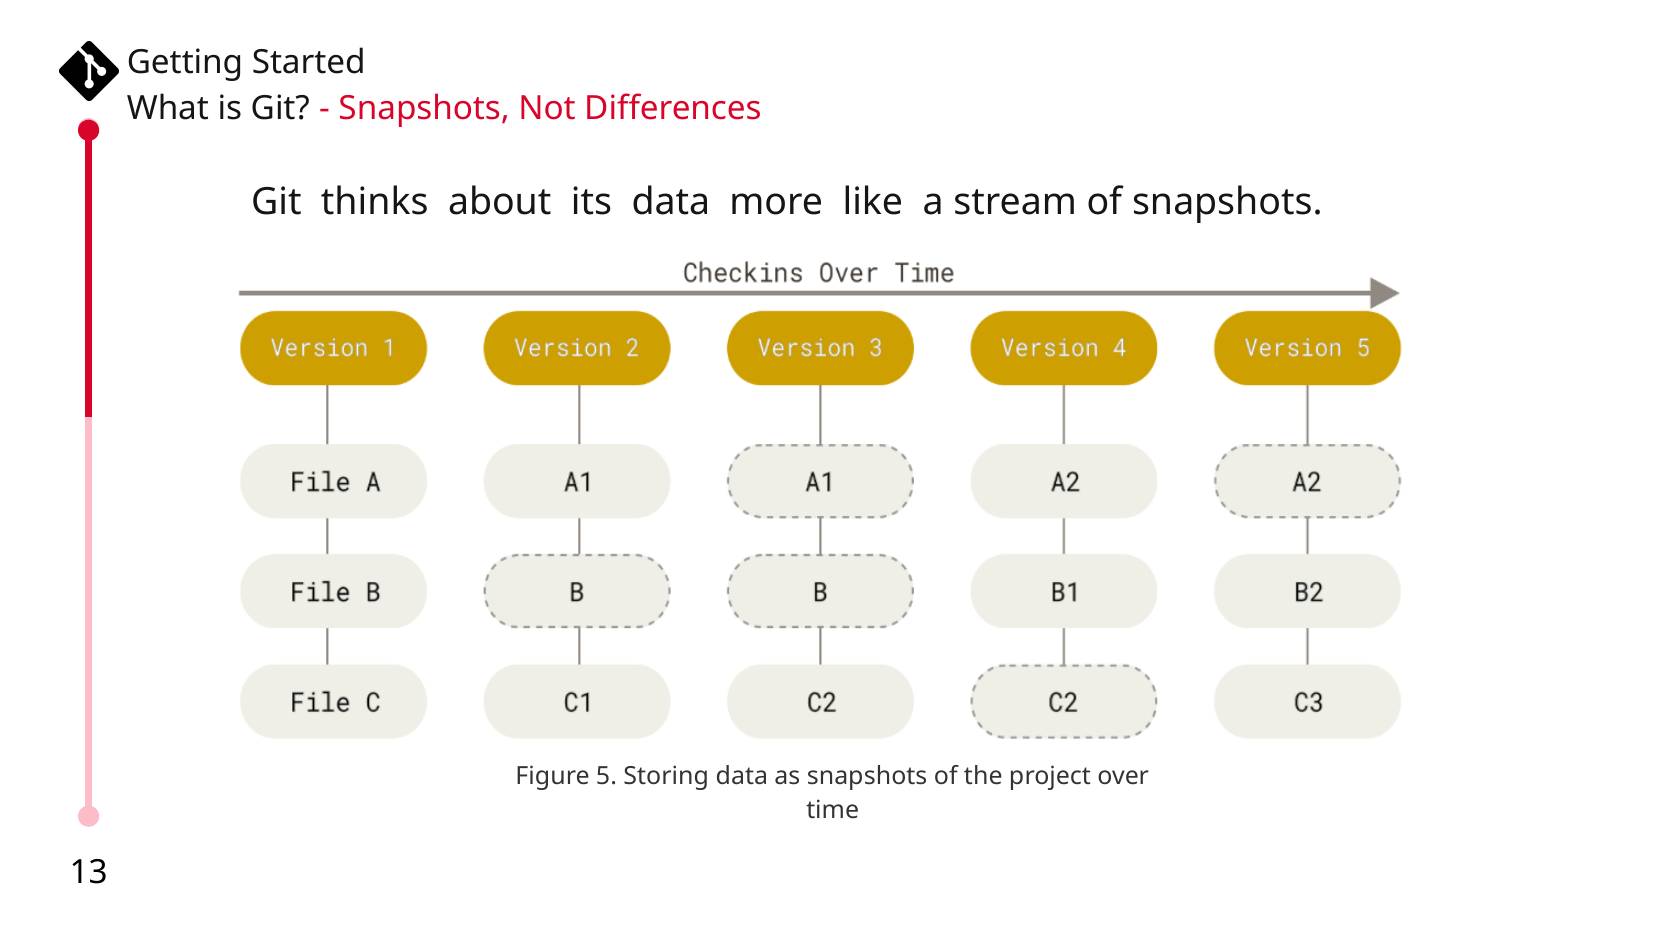

Getting Started
What is Git? - Snapshots, Not Differences
Git thinks about its data more like a stream of snapshots.
Figure 5. Storing data as snapshots of the project over time
13